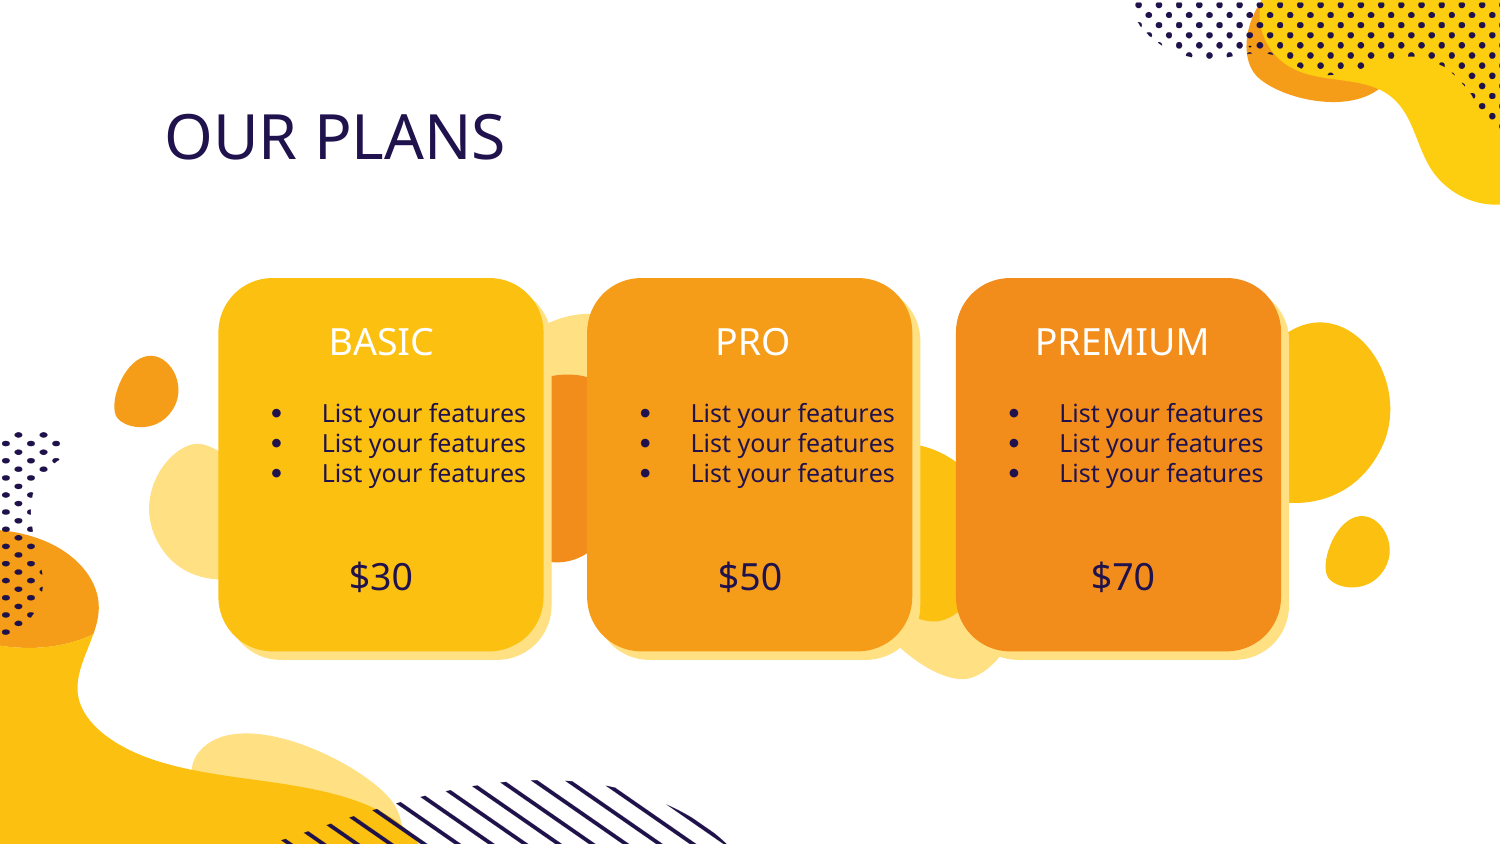

OUR PLANS
BASIC
PRO
PREMIUM
# List your features
List your features
List your features
List your features
List your features
List your features
List your features
List your features
List your features
$30
$50
$70